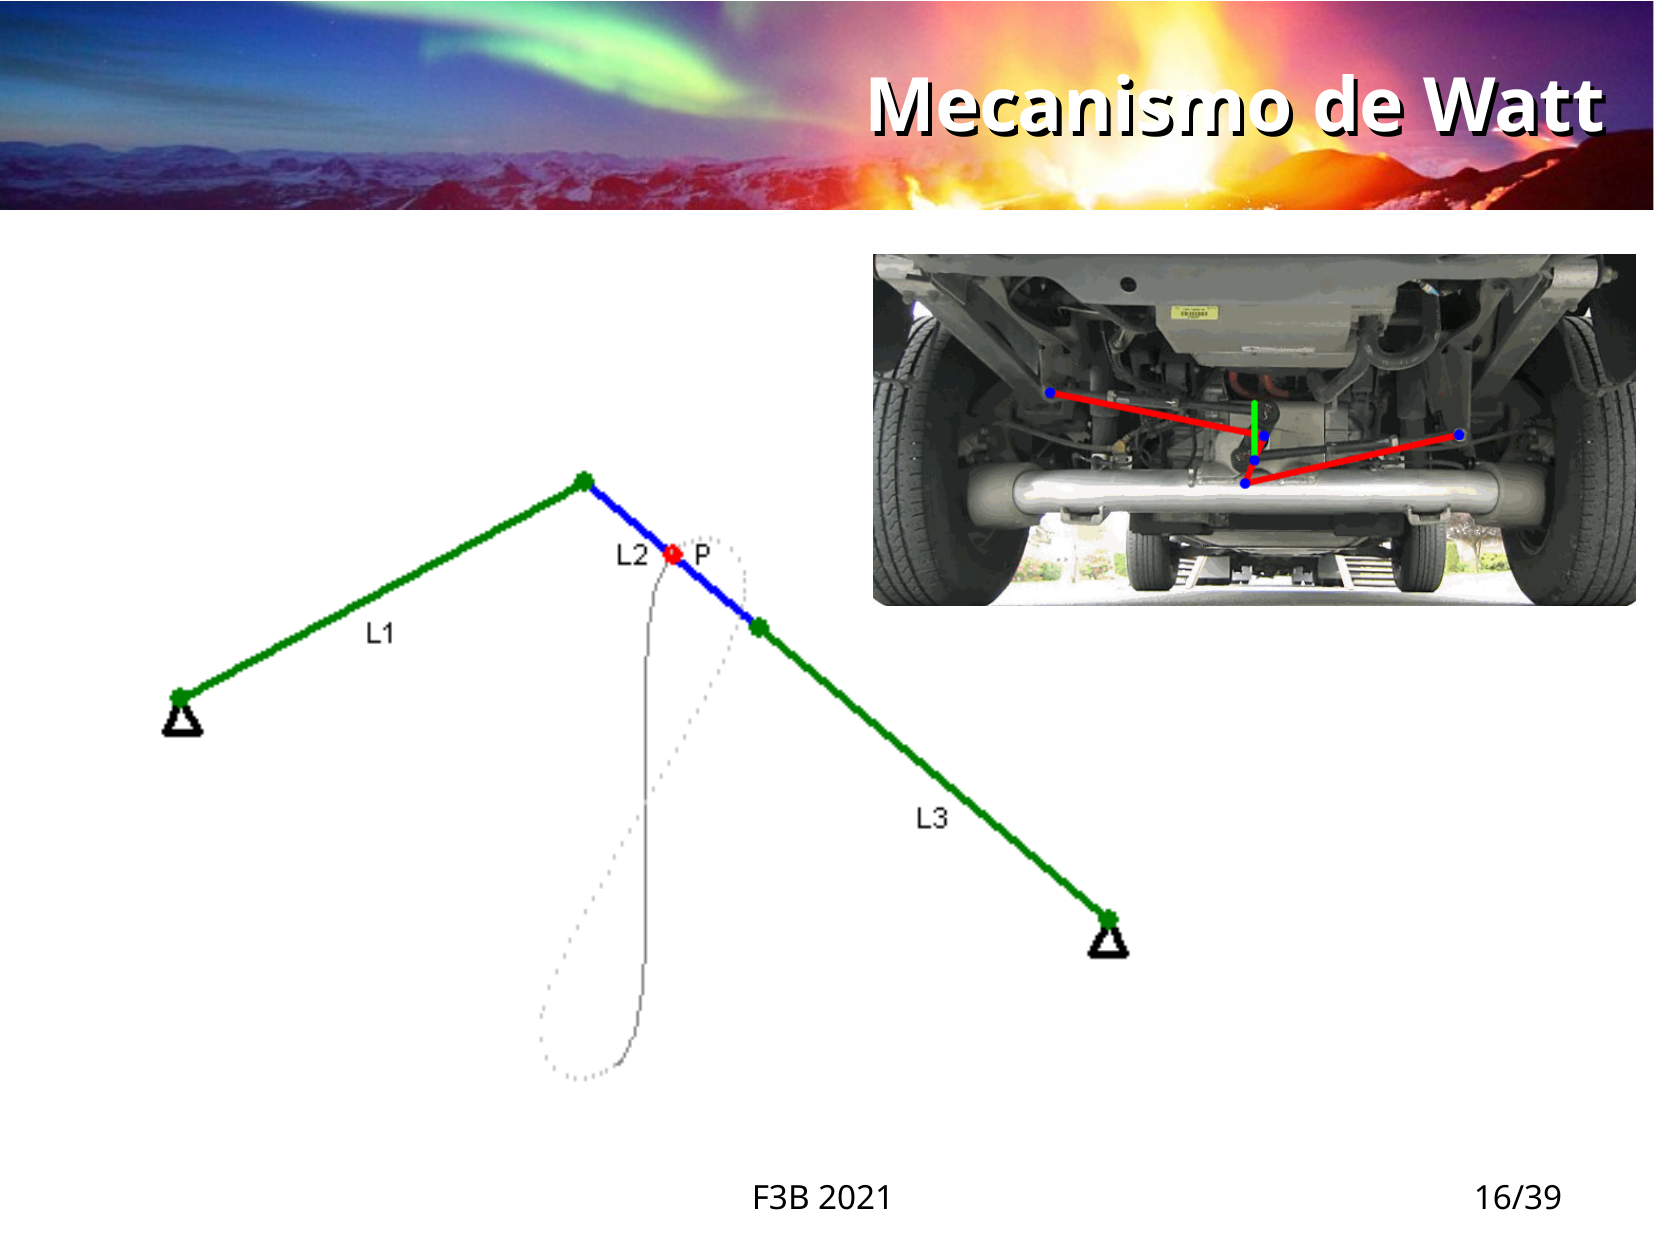

# Mecanismo de Watt
F3B 2021
16